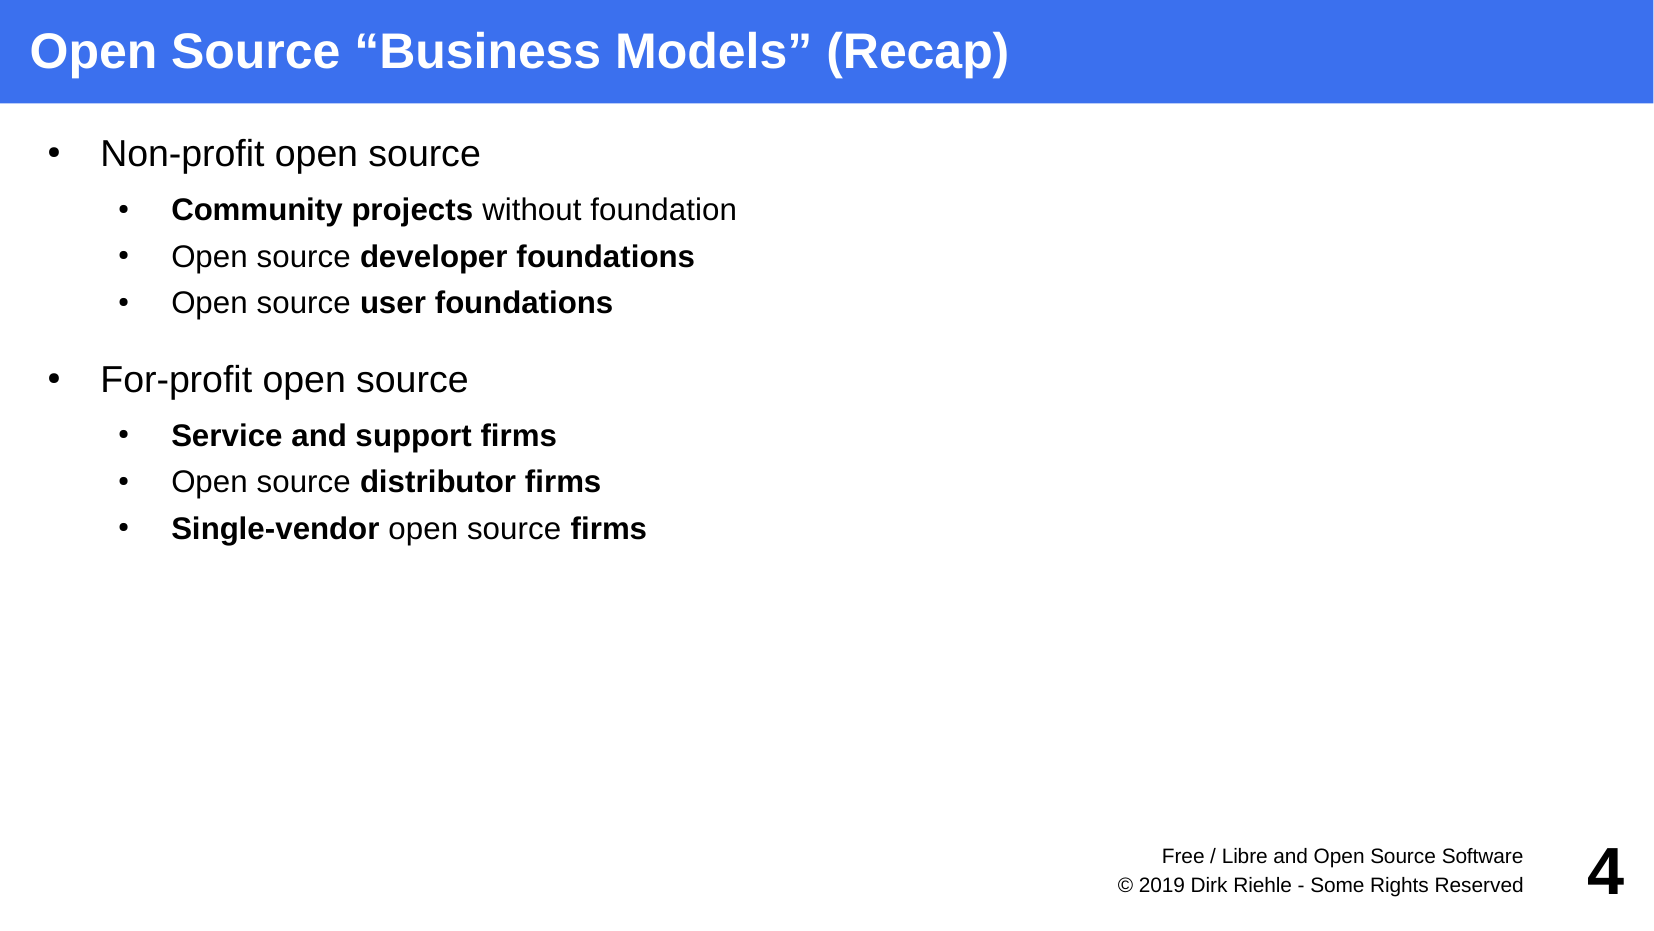

# Open Source “Business Models” (Recap)
Non-profit open source
Community projects without foundation
Open source developer foundations
Open source user foundations
For-profit open source
Service and support firms
Open source distributor firms
Single-vendor open source firms
Free / Libre and Open Source Software
4
© 2019 Dirk Riehle - Some Rights Reserved